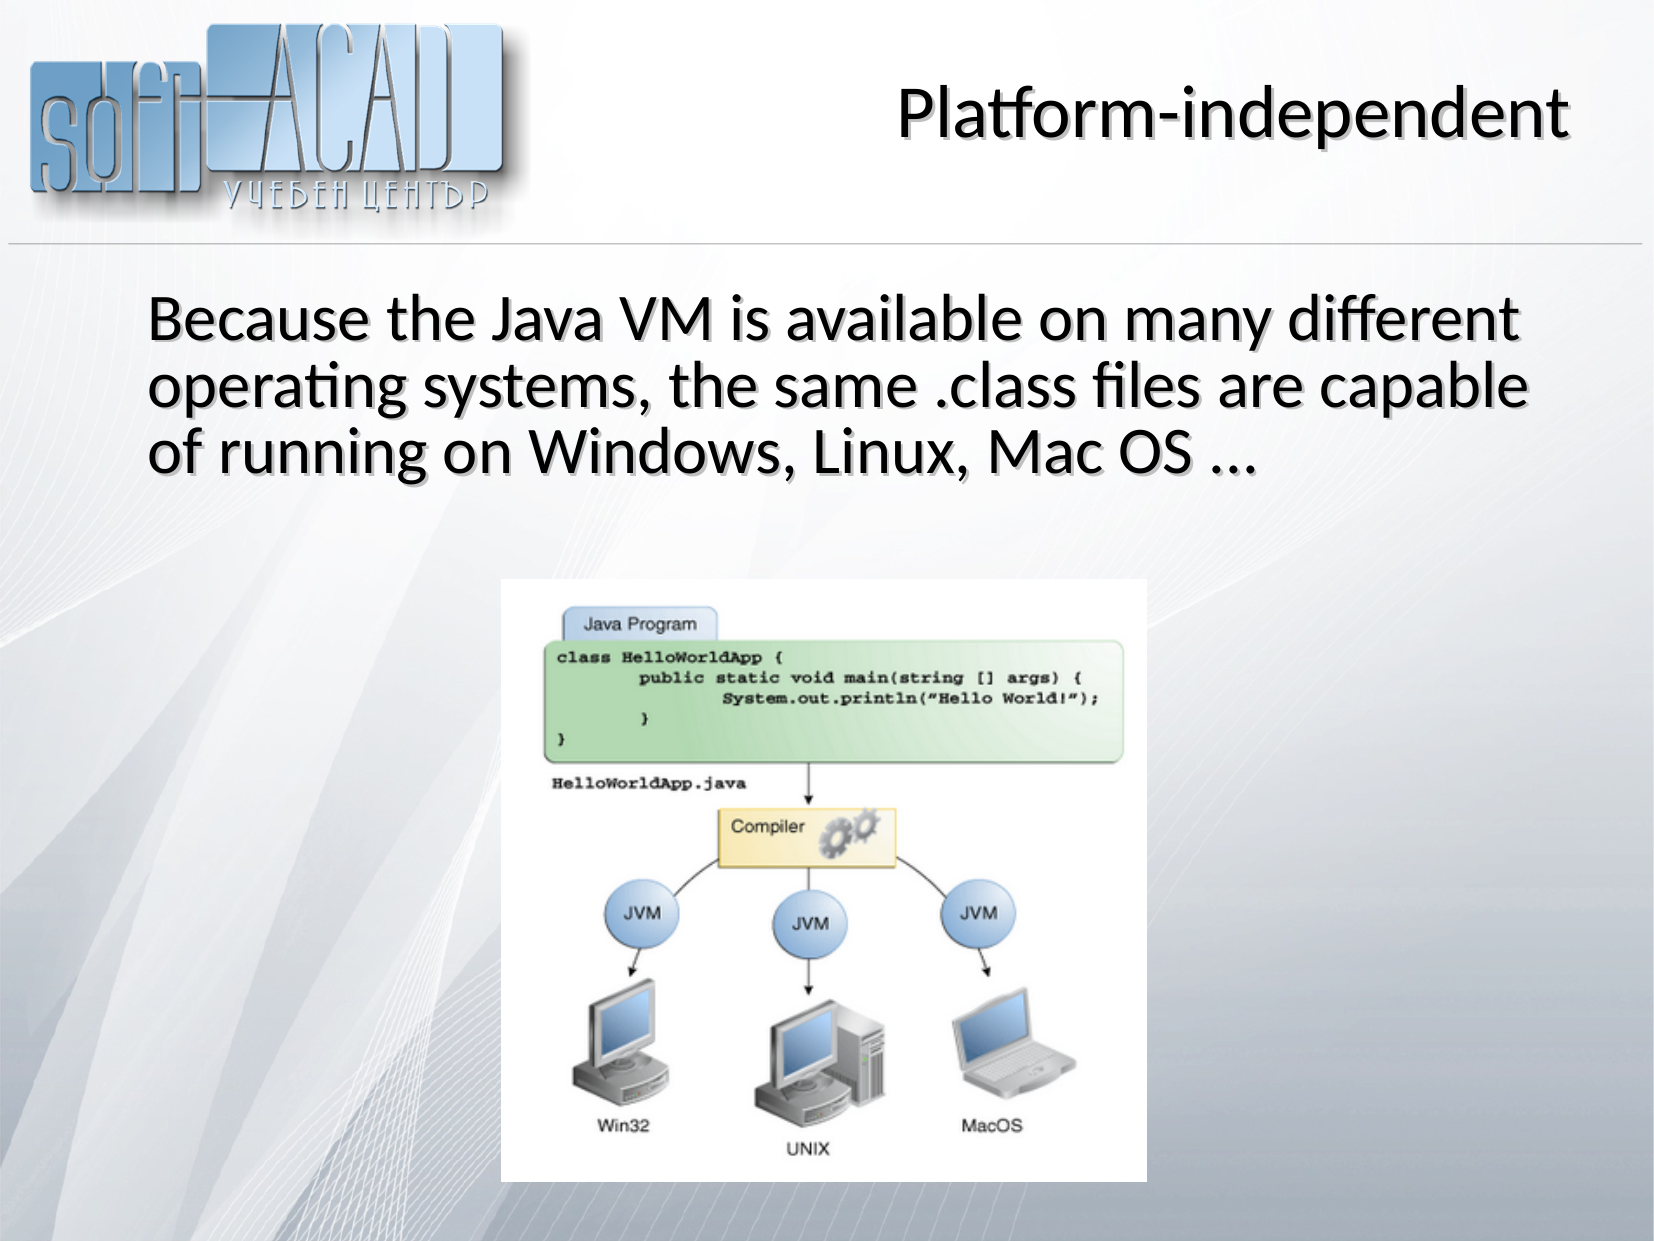

# Platform-independent
Because the Java VM is available on many different operating systems, the same .class files are capable of running on Windows, Linux, Mac OS ...